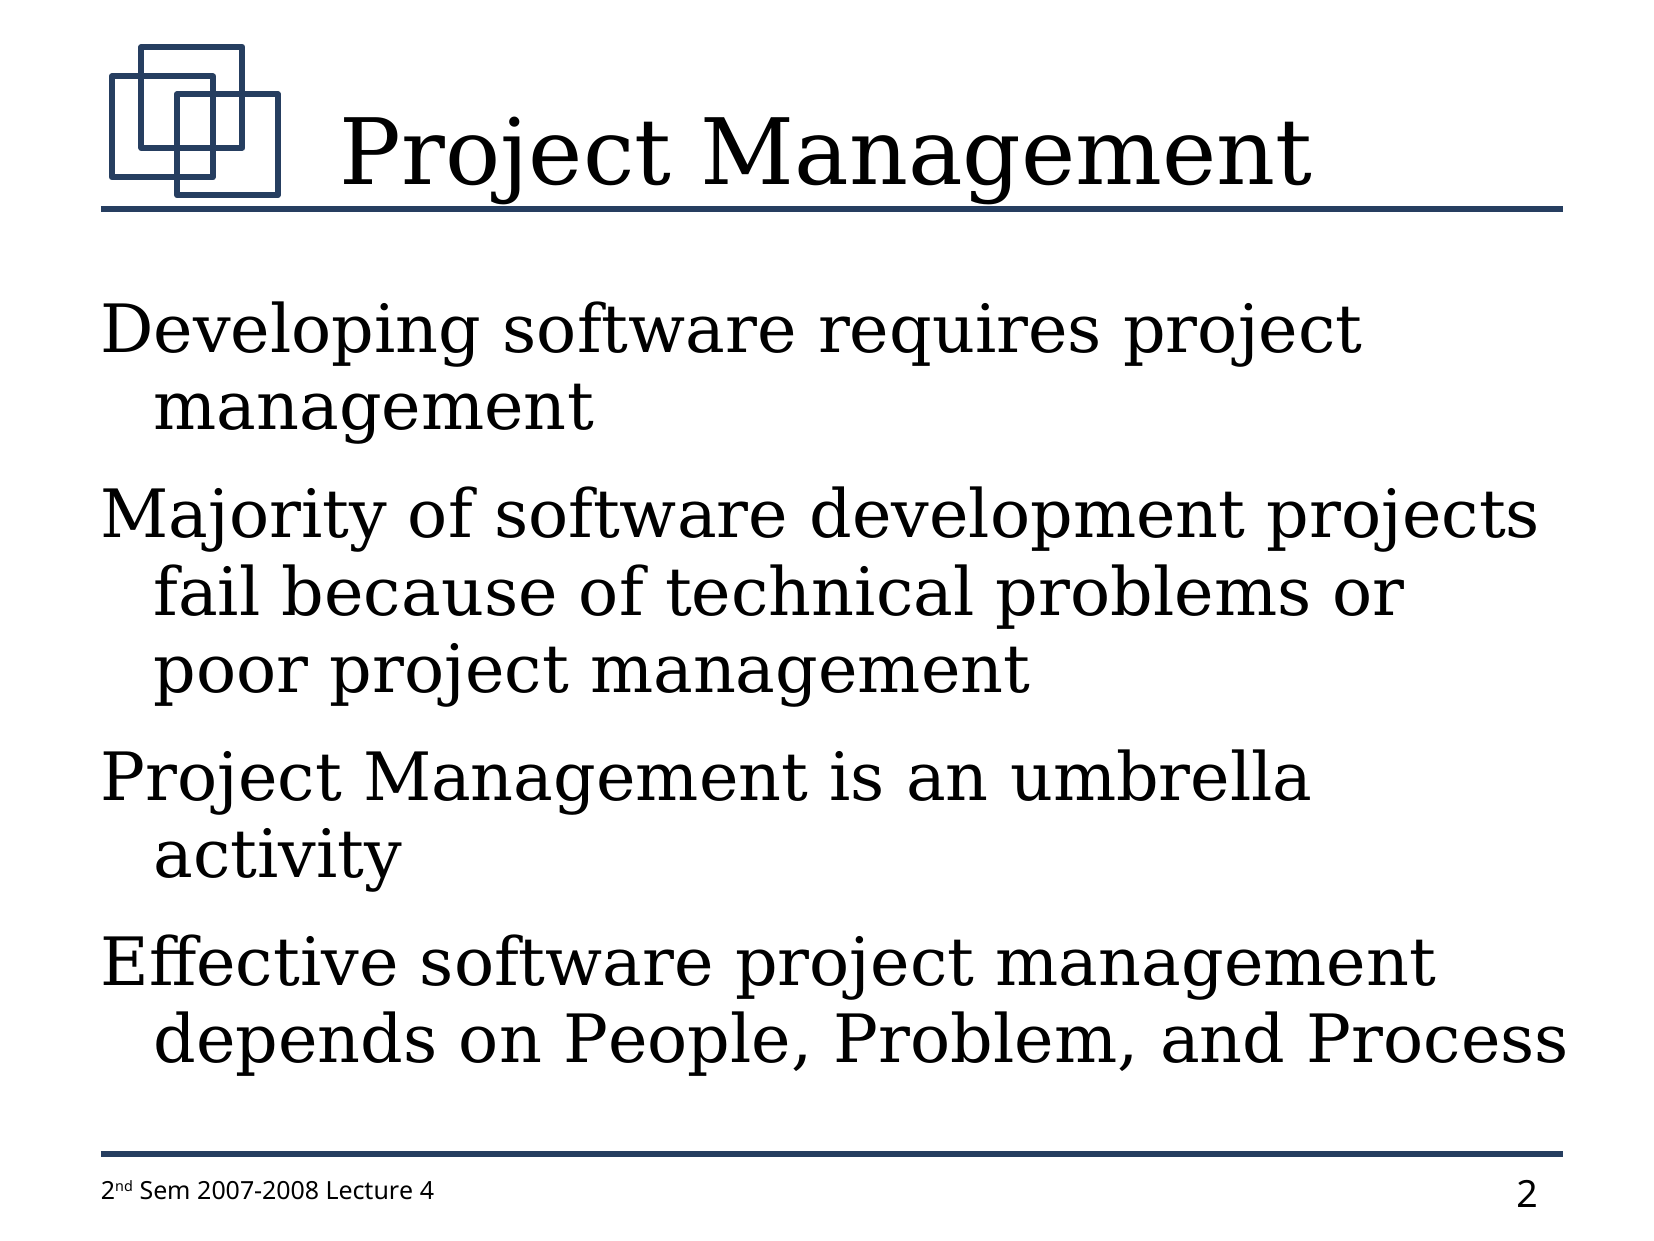

# Project Management
Developing software requires project management
Majority of software development projects fail because of technical problems or poor project management
Project Management is an umbrella activity
Effective software project management depends on People, Problem, and Process